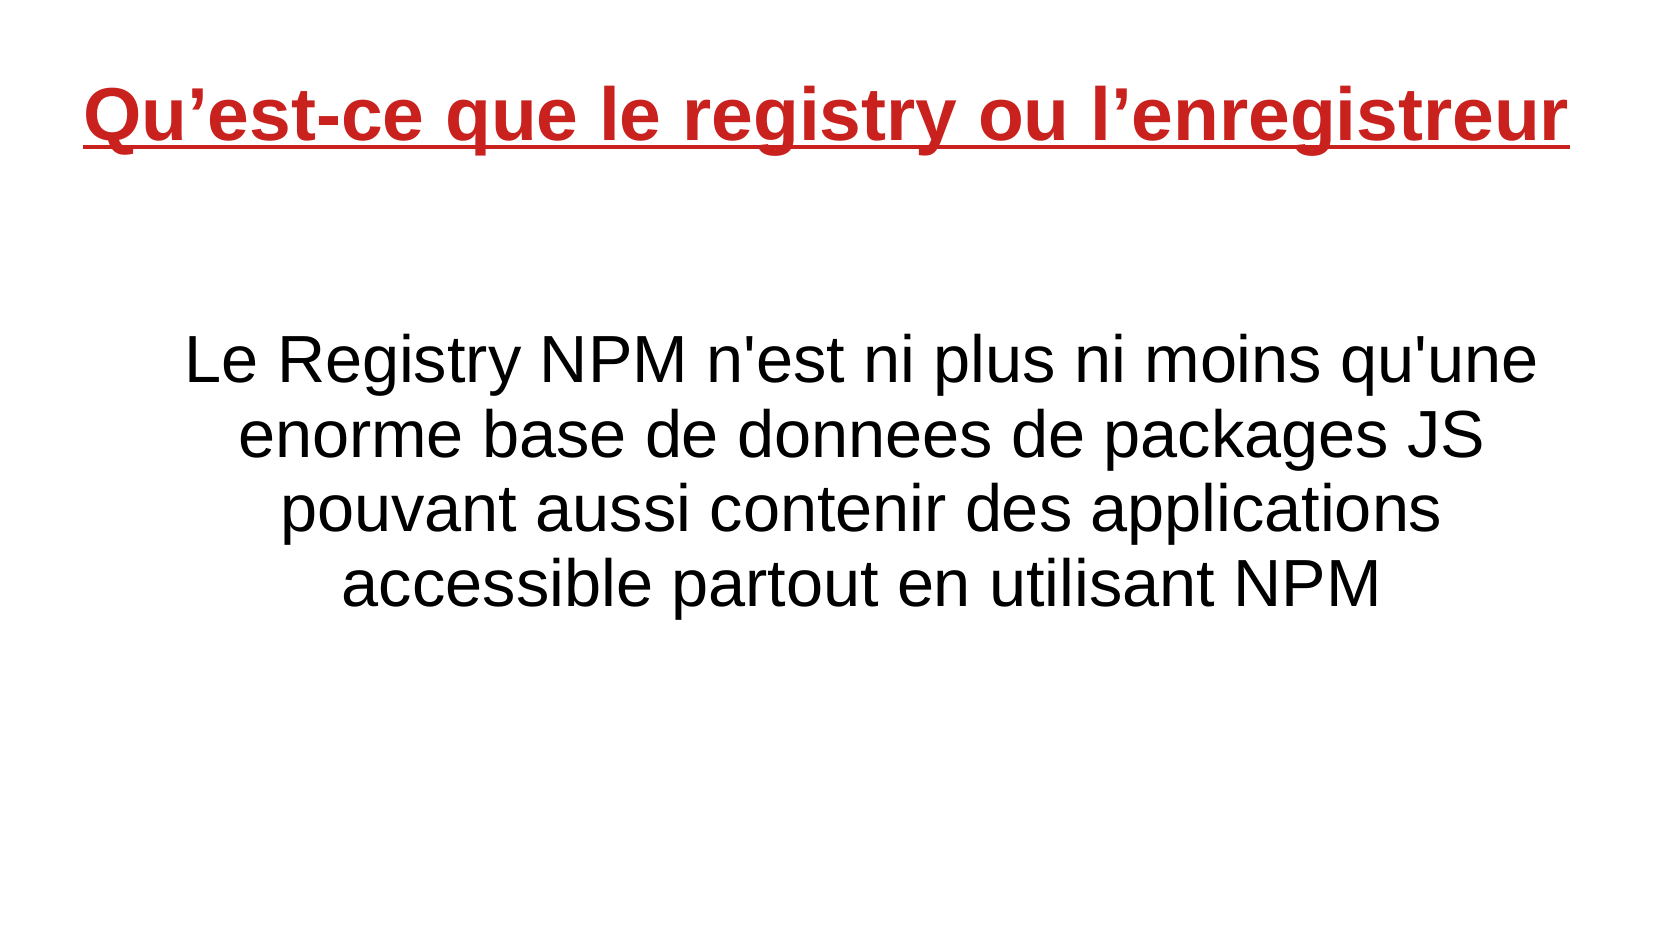

# Qu’est-ce que le registry ou l’enregistreur
Le Registry NPM n'est ni plus ni moins qu'une enorme base de donnees de packages JS pouvant aussi contenir des applications accessible partout en utilisant NPM